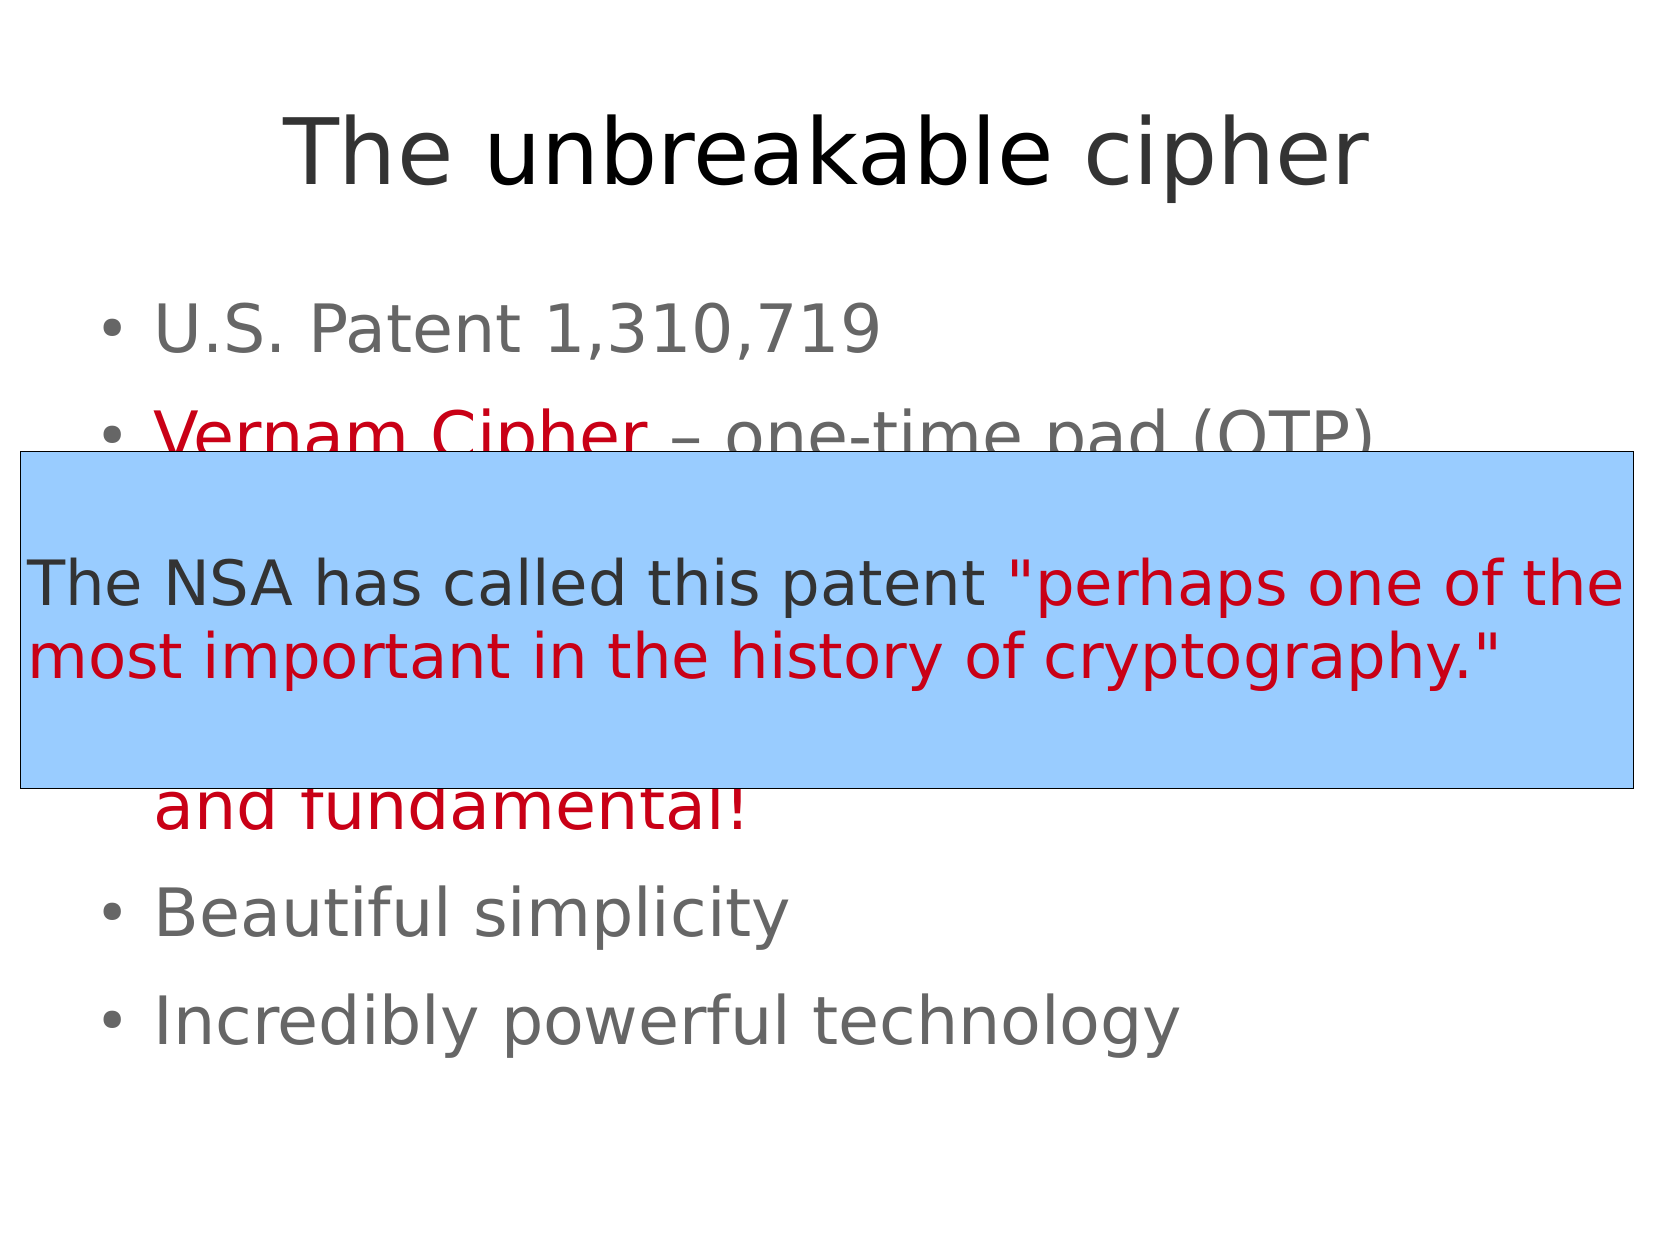

# The unbreakable cipher
U.S. Patent 1,310,719
Vernam Cipher – one-time pad (OTP)
Mauborgne co-invented—thought of randomness
Shannon proved it is both unbreakable and fundamental!
Beautiful simplicity
Incredibly powerful technology
The NSA has called this patent "perhaps one of the
most important in the history of cryptography."